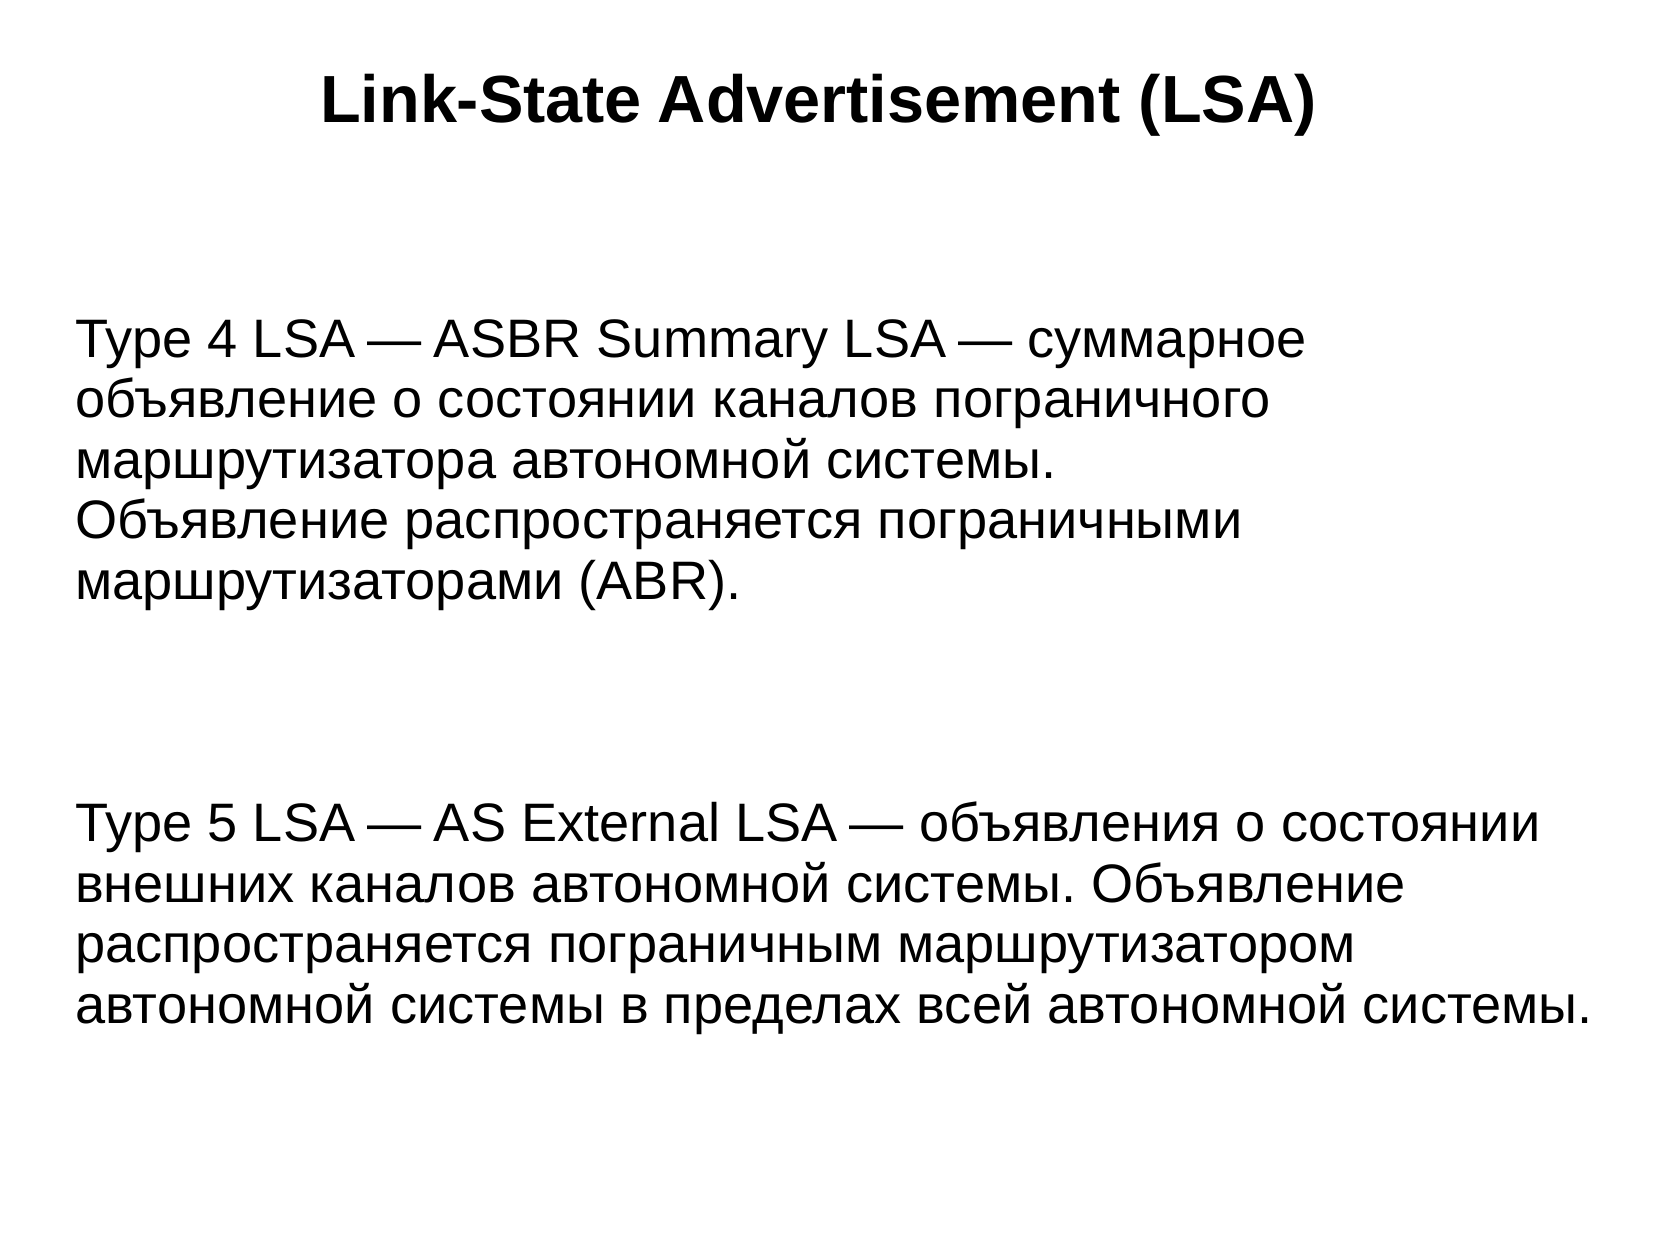

Link-State Advertisement (LSA)
# Type 4 LSA — ASBR Summary LSA — суммарное объявление о состоянии каналов пограничного маршрутизатора автономной системы.
Объявление распространяется пограничными маршрутизаторами (ABR).
Type 5 LSA — AS External LSA — объявления о состоянии внешних каналов автономной системы. Объявление распространяется пограничным маршрутизатором автономной системы в пределах всей автономной системы.